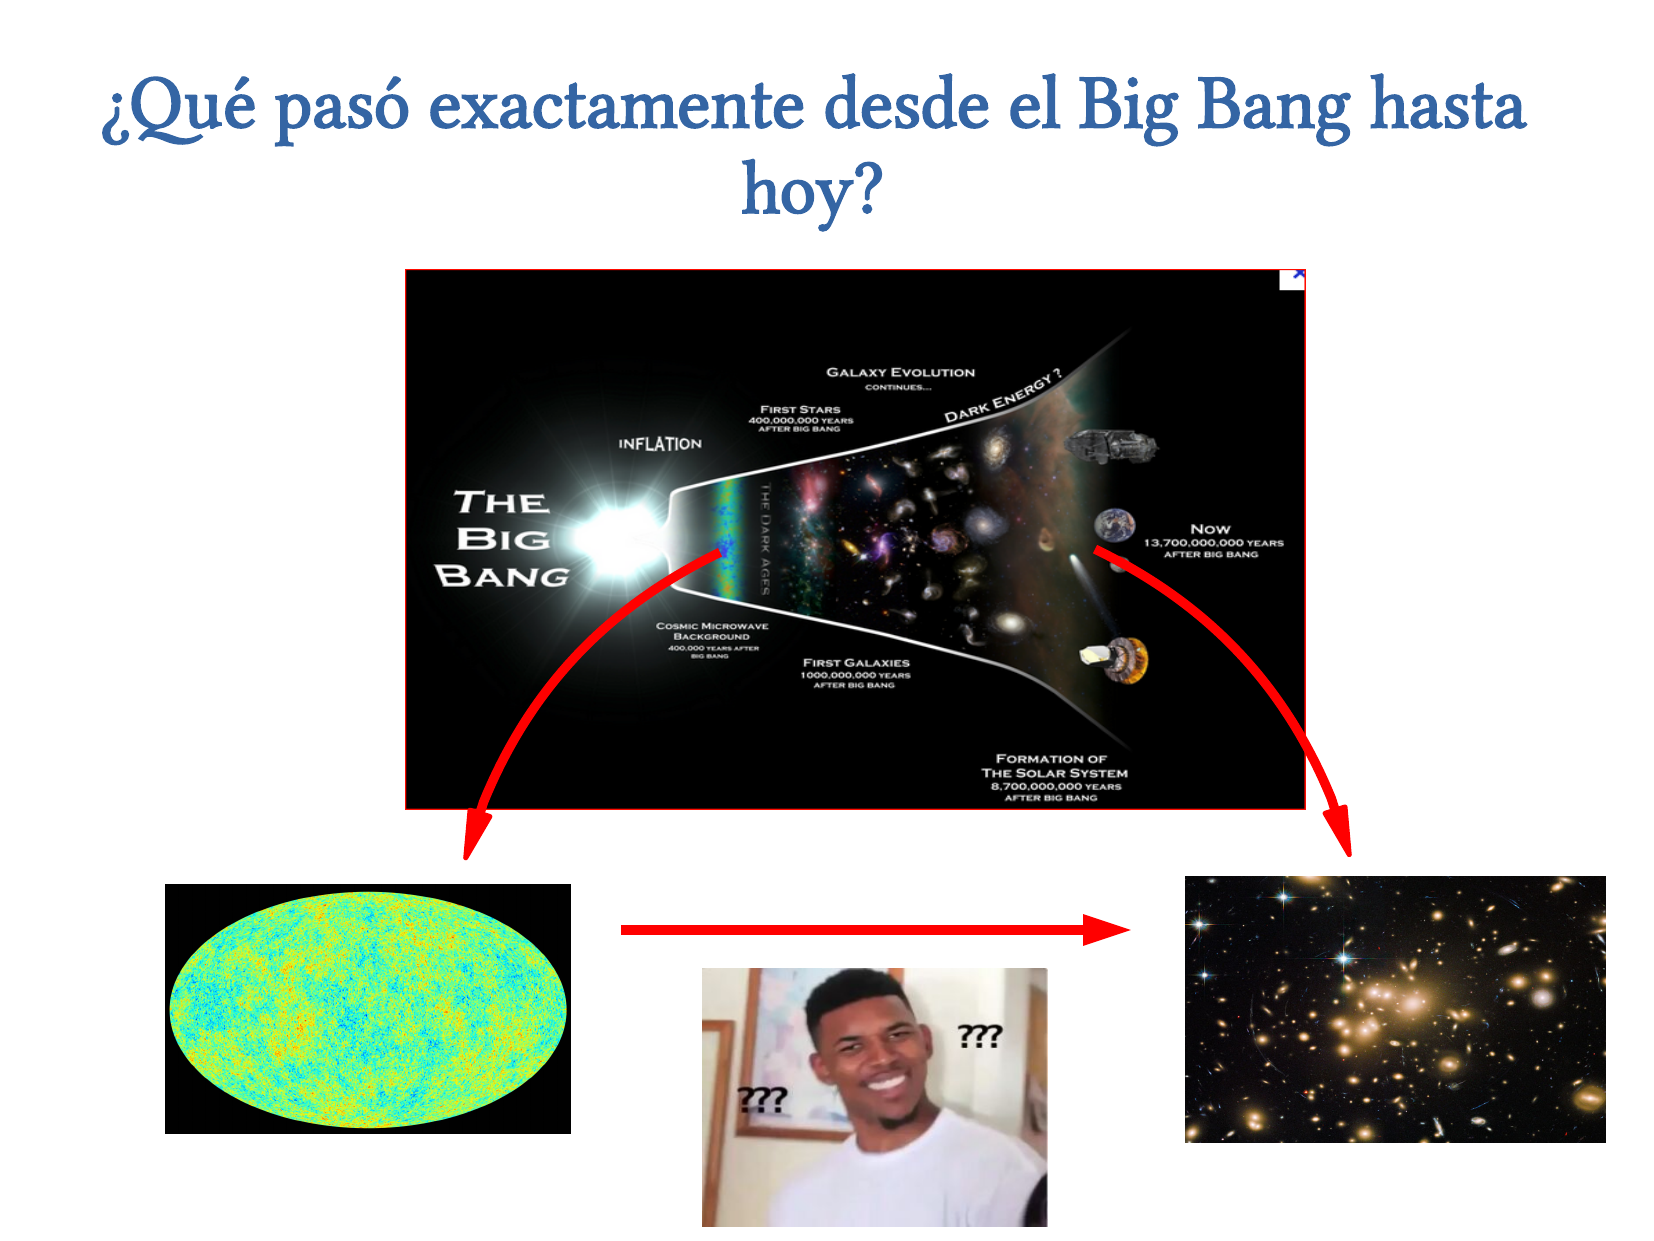

¿Qué pasó exactamente desde el Big Bang hasta hoy?
#